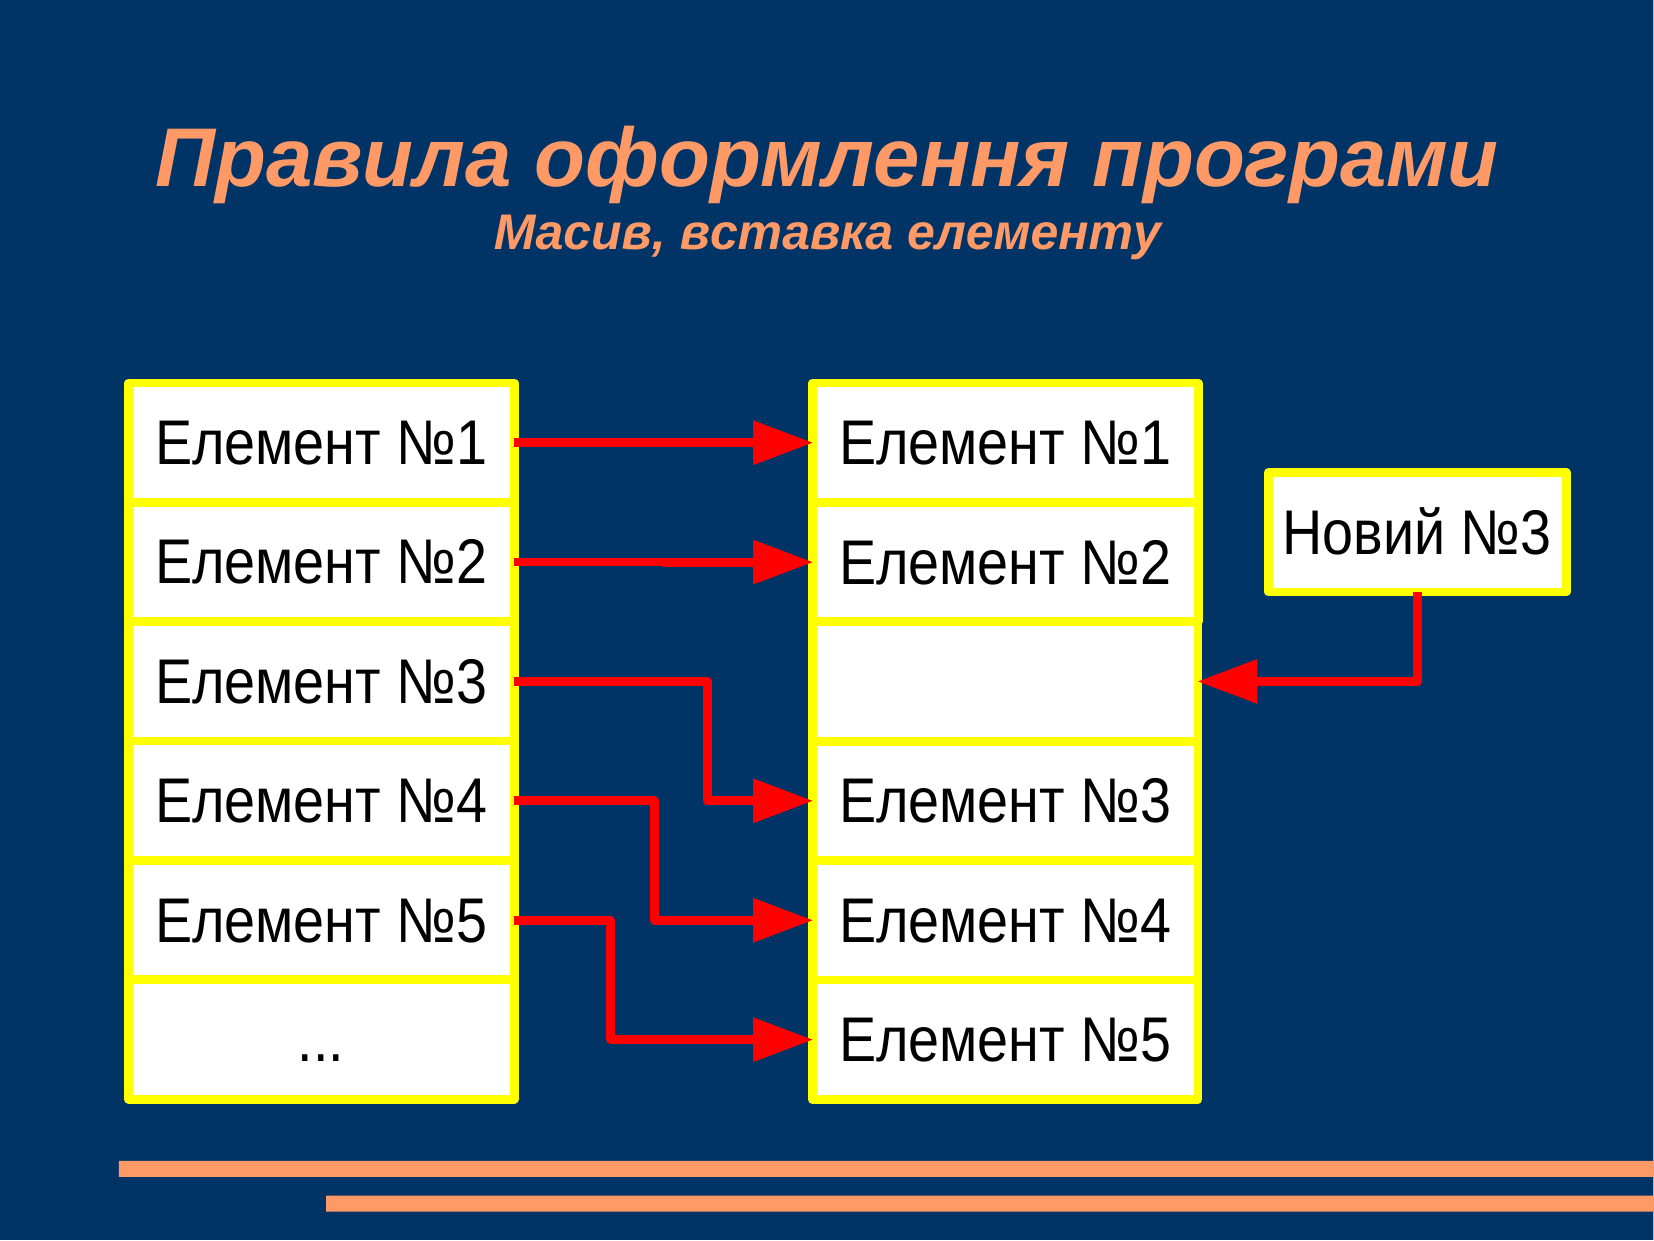

# Правила оформлення програми Масив, вставка елементу